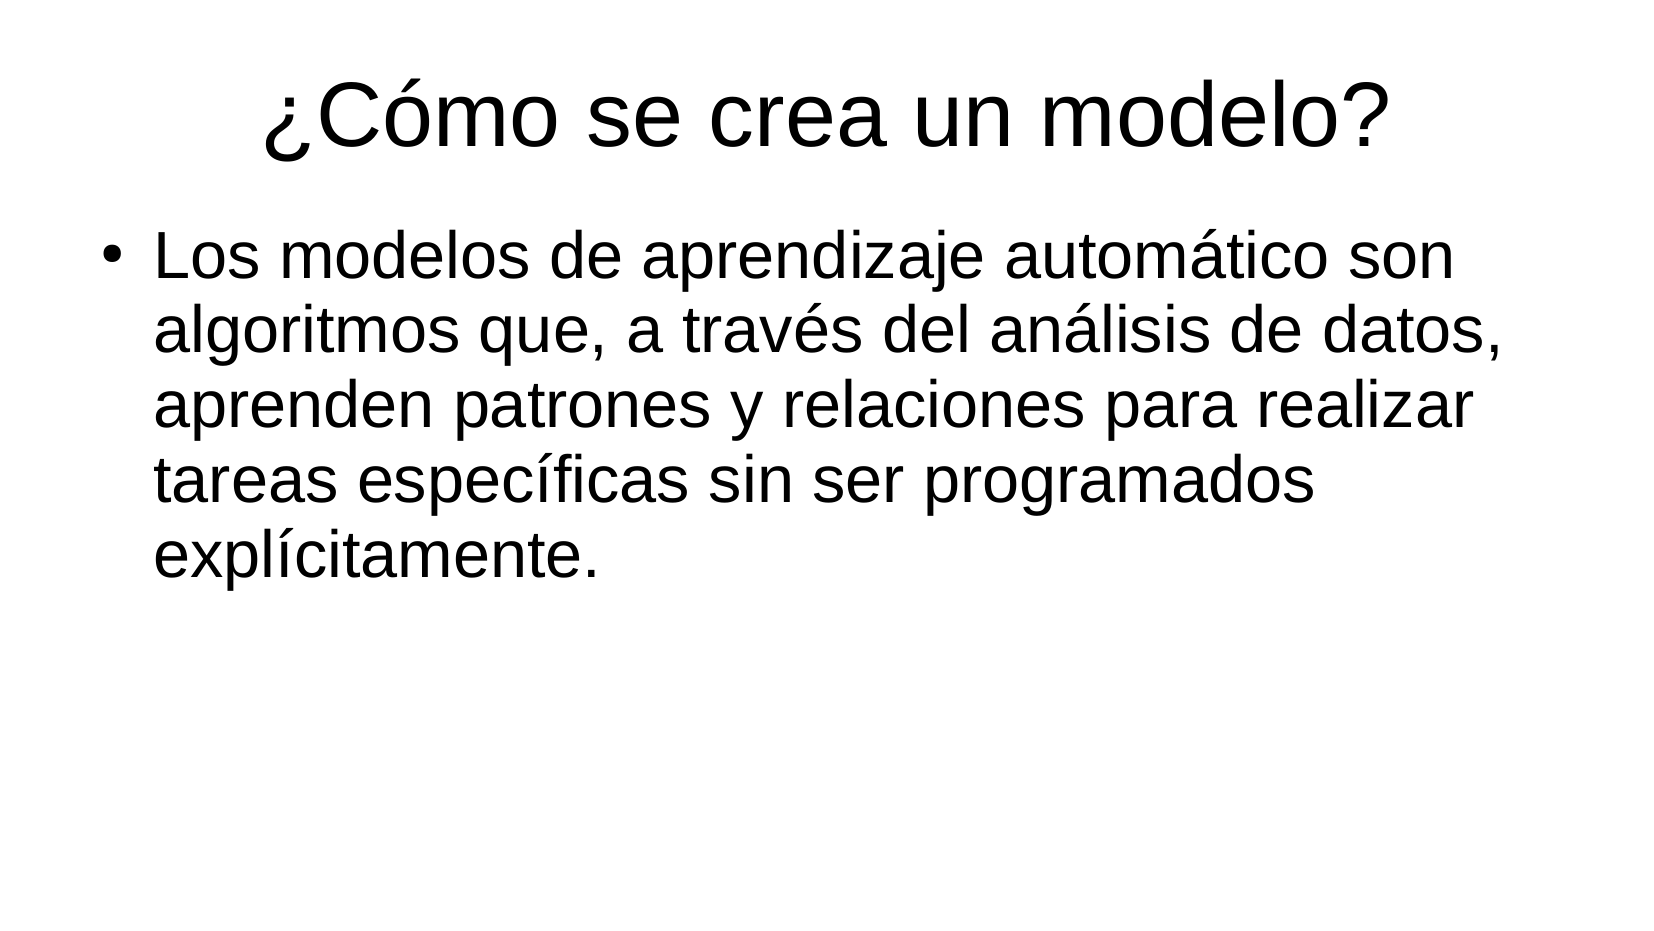

# ¿Cómo se crea un modelo?
Los modelos de aprendizaje automático son algoritmos que, a través del análisis de datos, aprenden patrones y relaciones para realizar tareas específicas sin ser programados explícitamente.